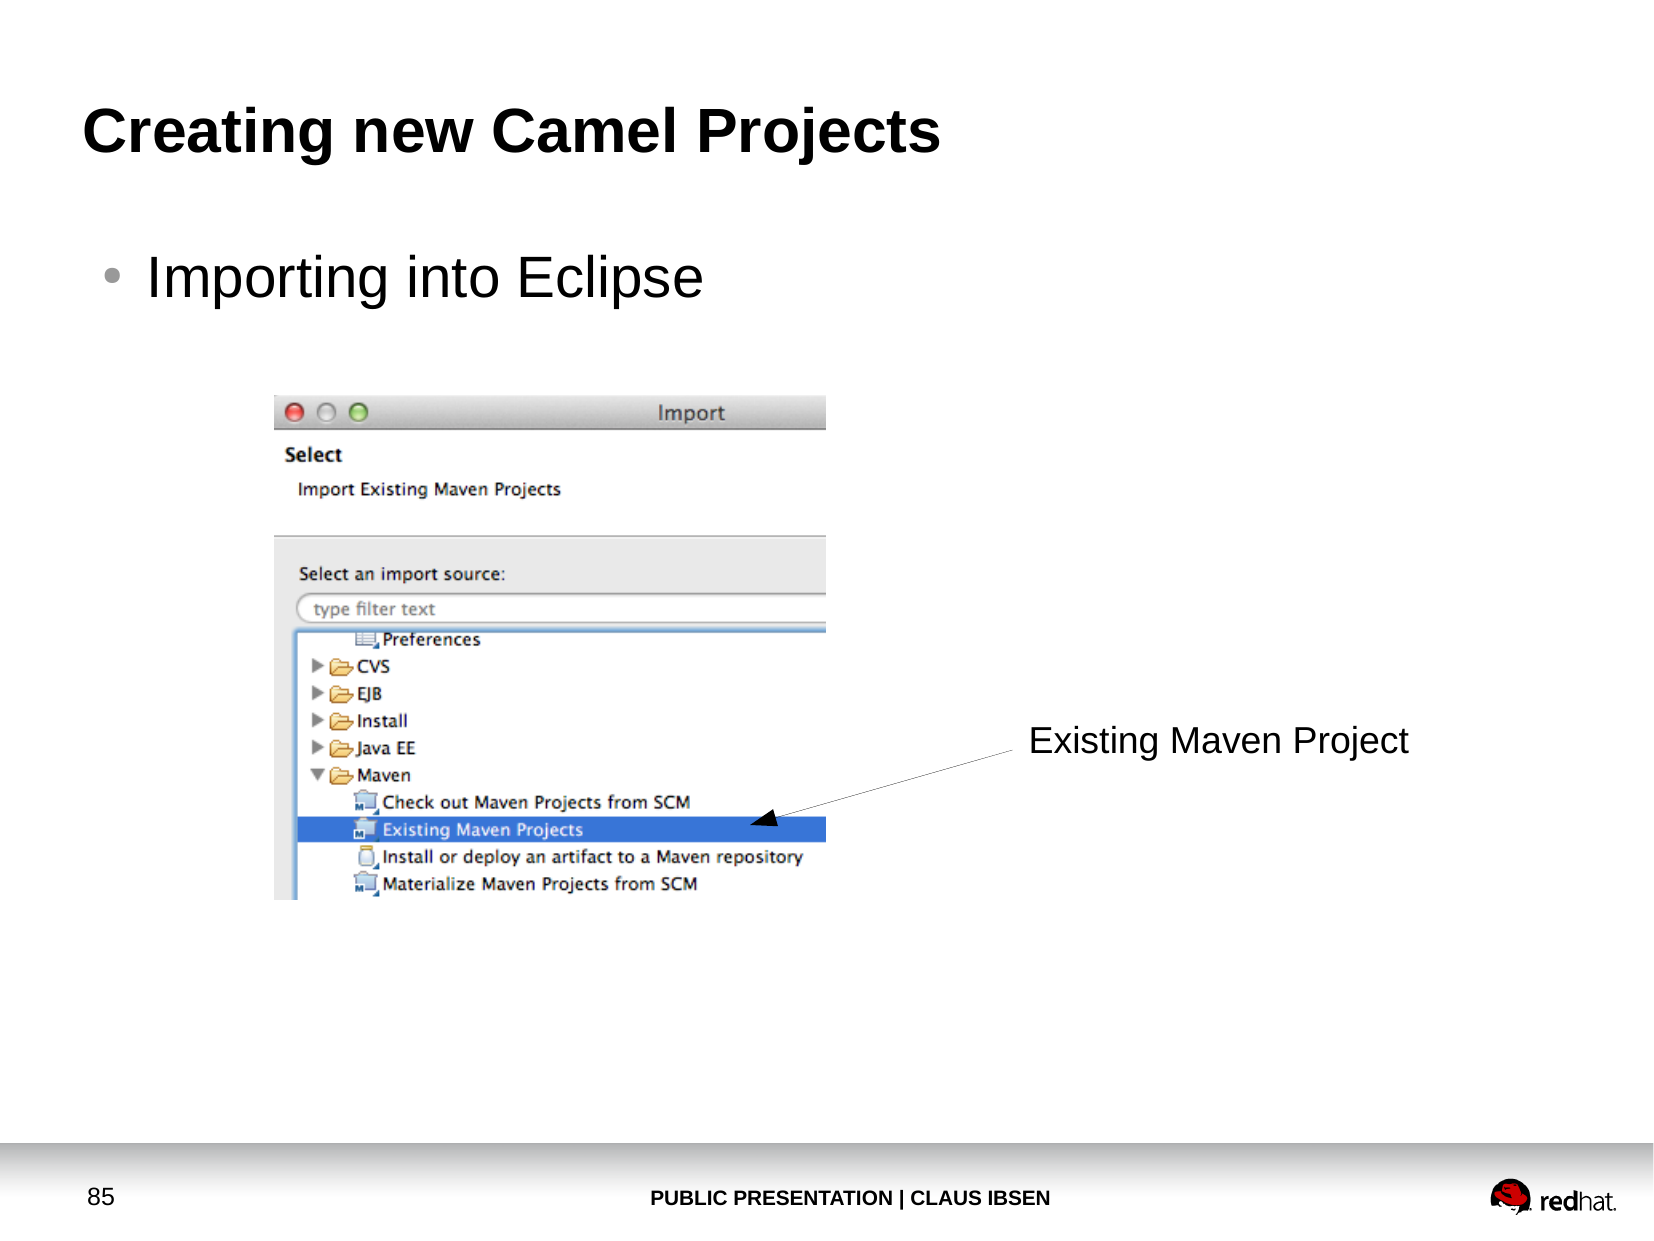

# Creating new Camel Projects
Importing into Eclipse
Existing Maven Project